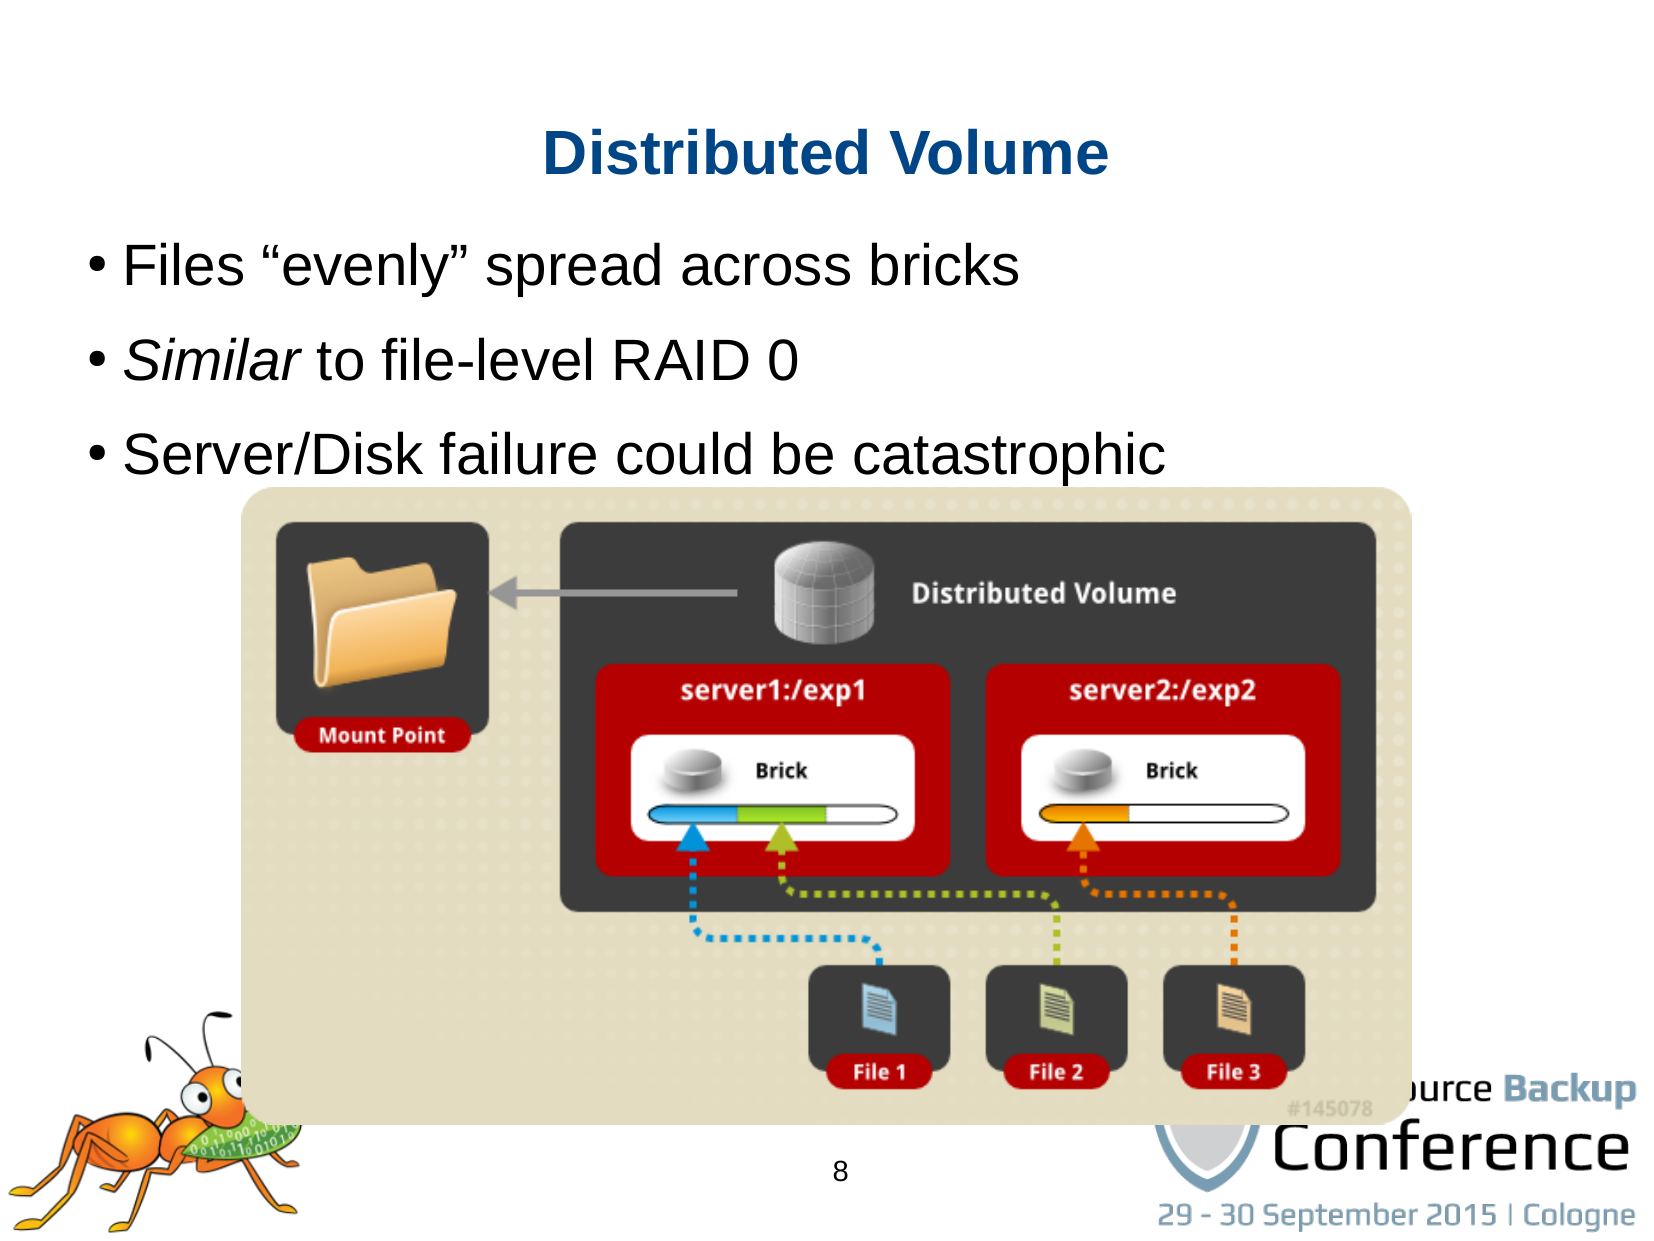

Distributed Volume
# Files “evenly” spread across bricks
Similar to file-level RAID 0
Server/Disk failure could be catastrophic
8